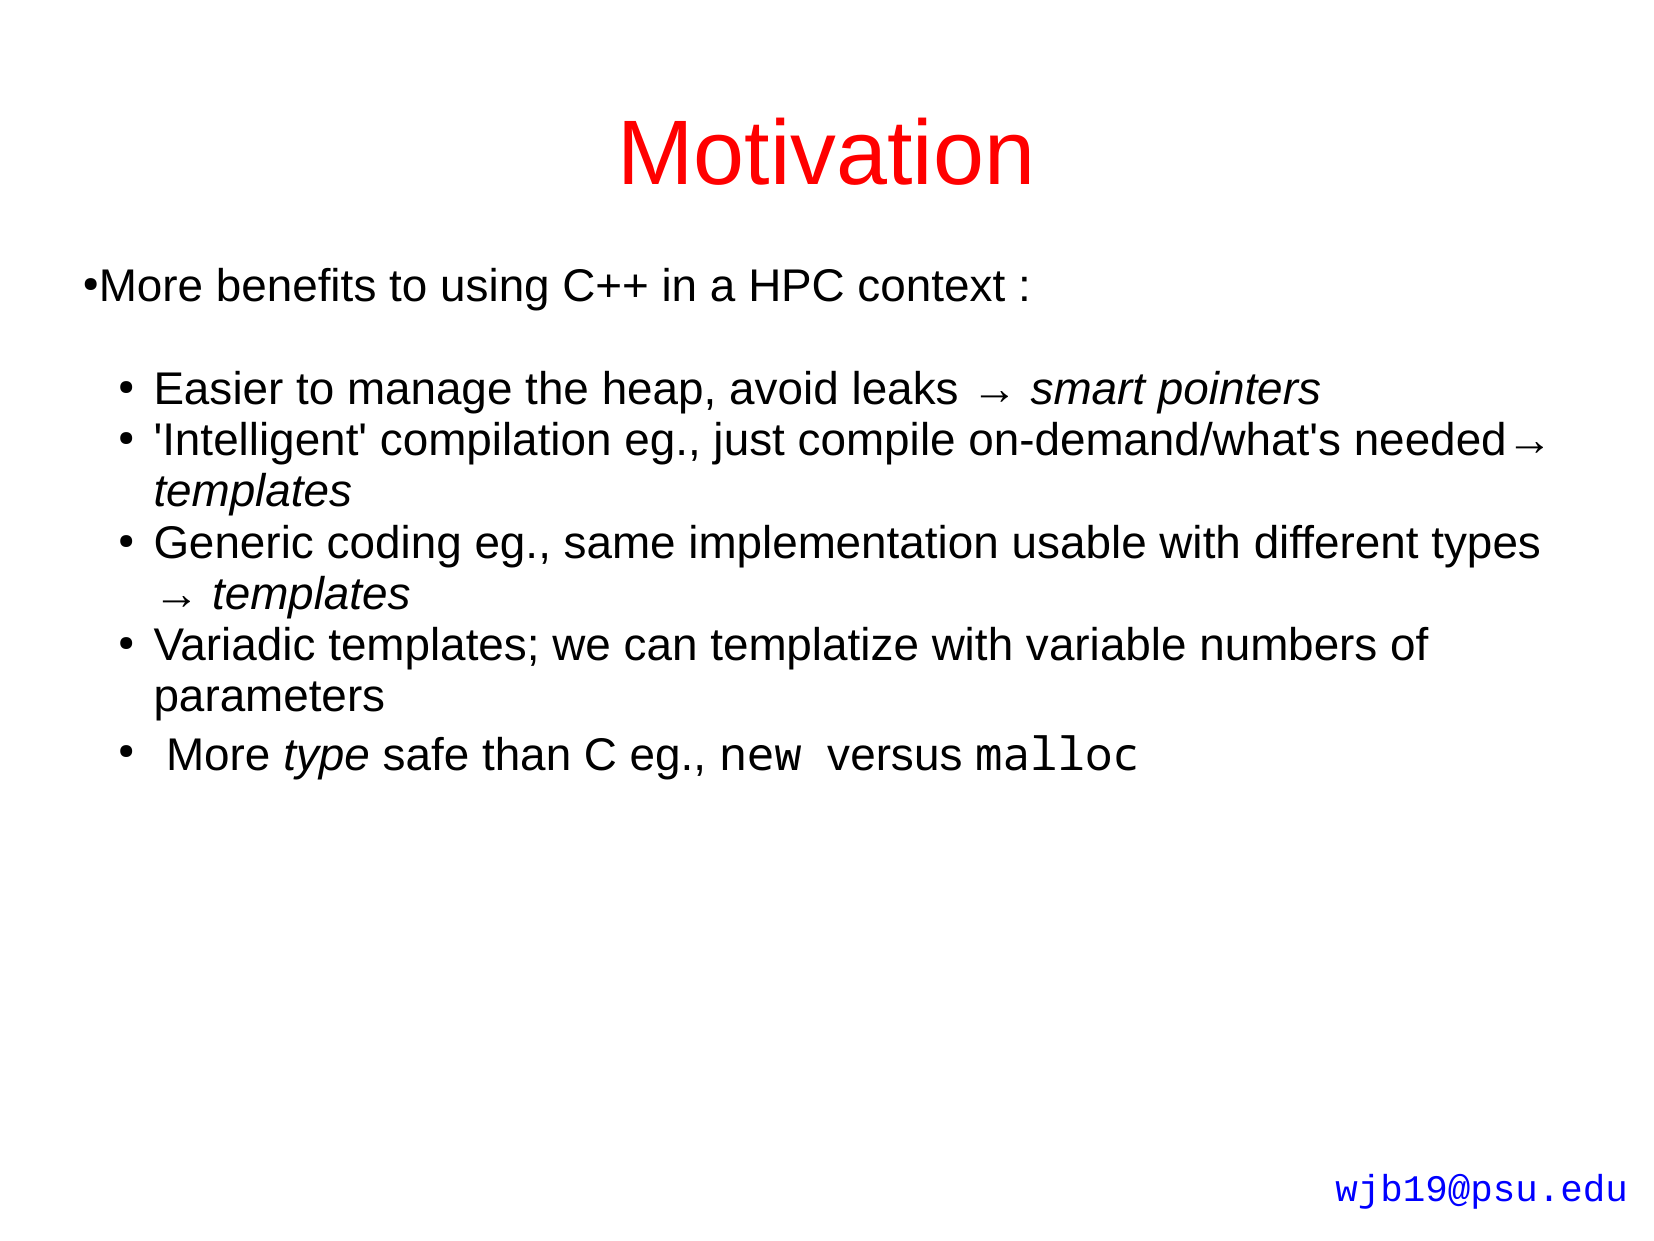

# Motivation
More benefits to using C++ in a HPC context :
Easier to manage the heap, avoid leaks → smart pointers
'Intelligent' compilation eg., just compile on-demand/what's needed→ templates
Generic coding eg., same implementation usable with different types → templates
Variadic templates; we can templatize with variable numbers of parameters
 More type safe than C eg., new versus malloc
wjb19@psu.edu